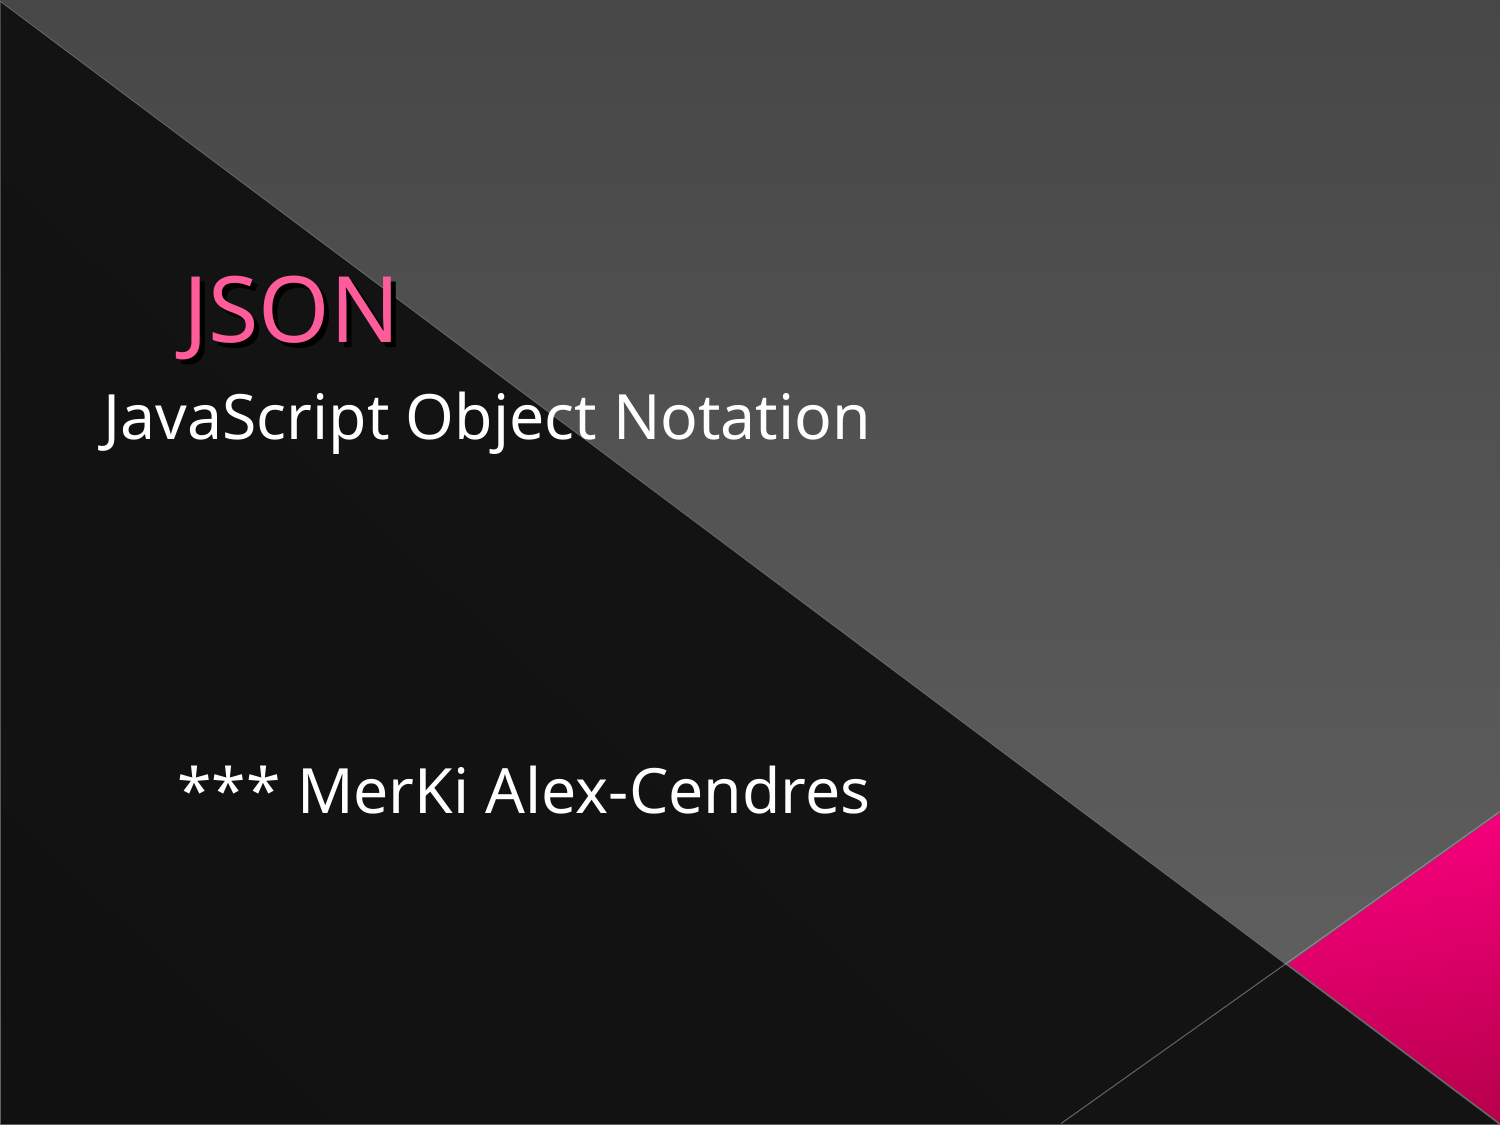

# JSON
JavaScript Object Notation
*** MerKi Alex-Cendres